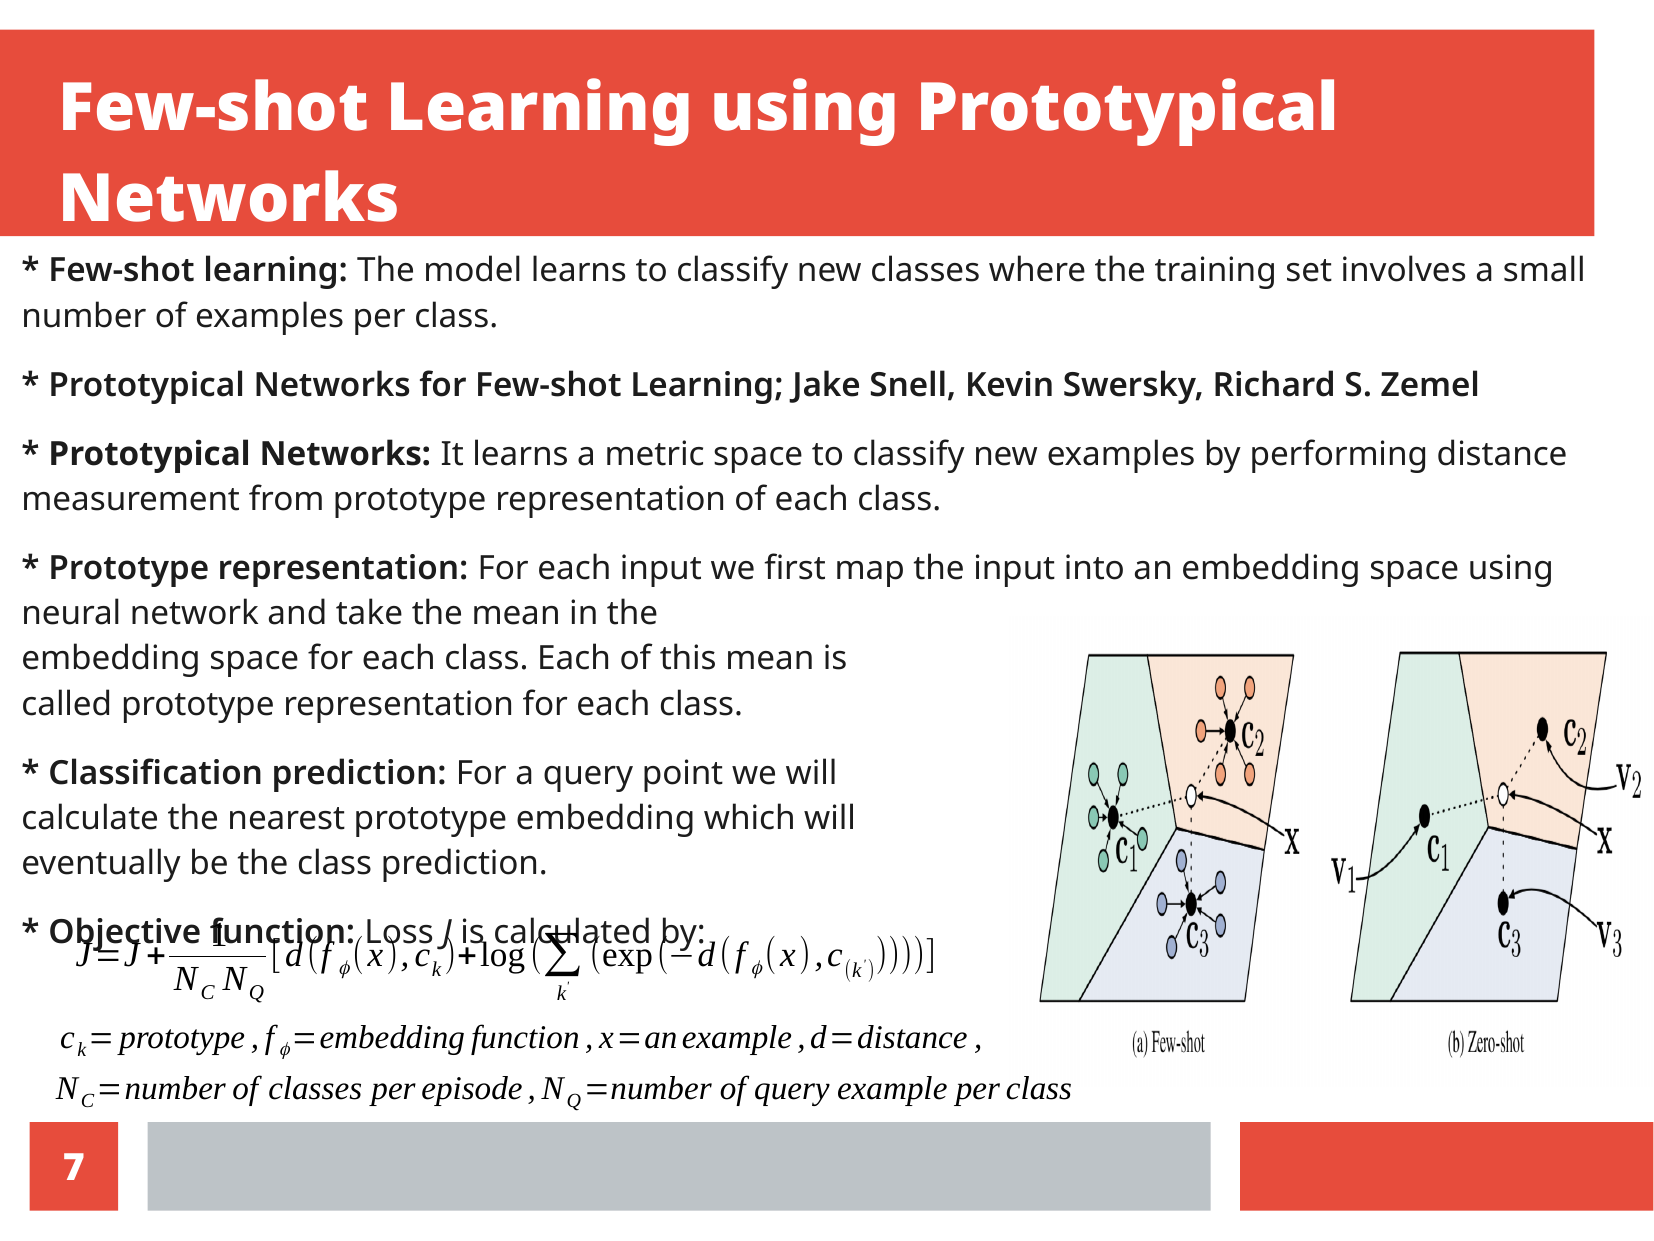

# Few-shot Learning using Prototypical Networks
* Few-shot learning: The model learns to classify new classes where the training set involves a small number of examples per class.
* Prototypical Networks for Few-shot Learning; Jake Snell, Kevin Swersky, Richard S. Zemel
* Prototypical Networks: It learns a metric space to classify new examples by performing distance measurement from prototype representation of each class.
* Prototype representation: For each input we first map the input into an embedding space using neural network and take the mean in the
embedding space for each class. Each of this mean is
called prototype representation for each class.
* Classification prediction: For a query point we will
calculate the nearest prototype embedding which will
eventually be the class prediction.
* Objective function: Loss J is calculated by:
7